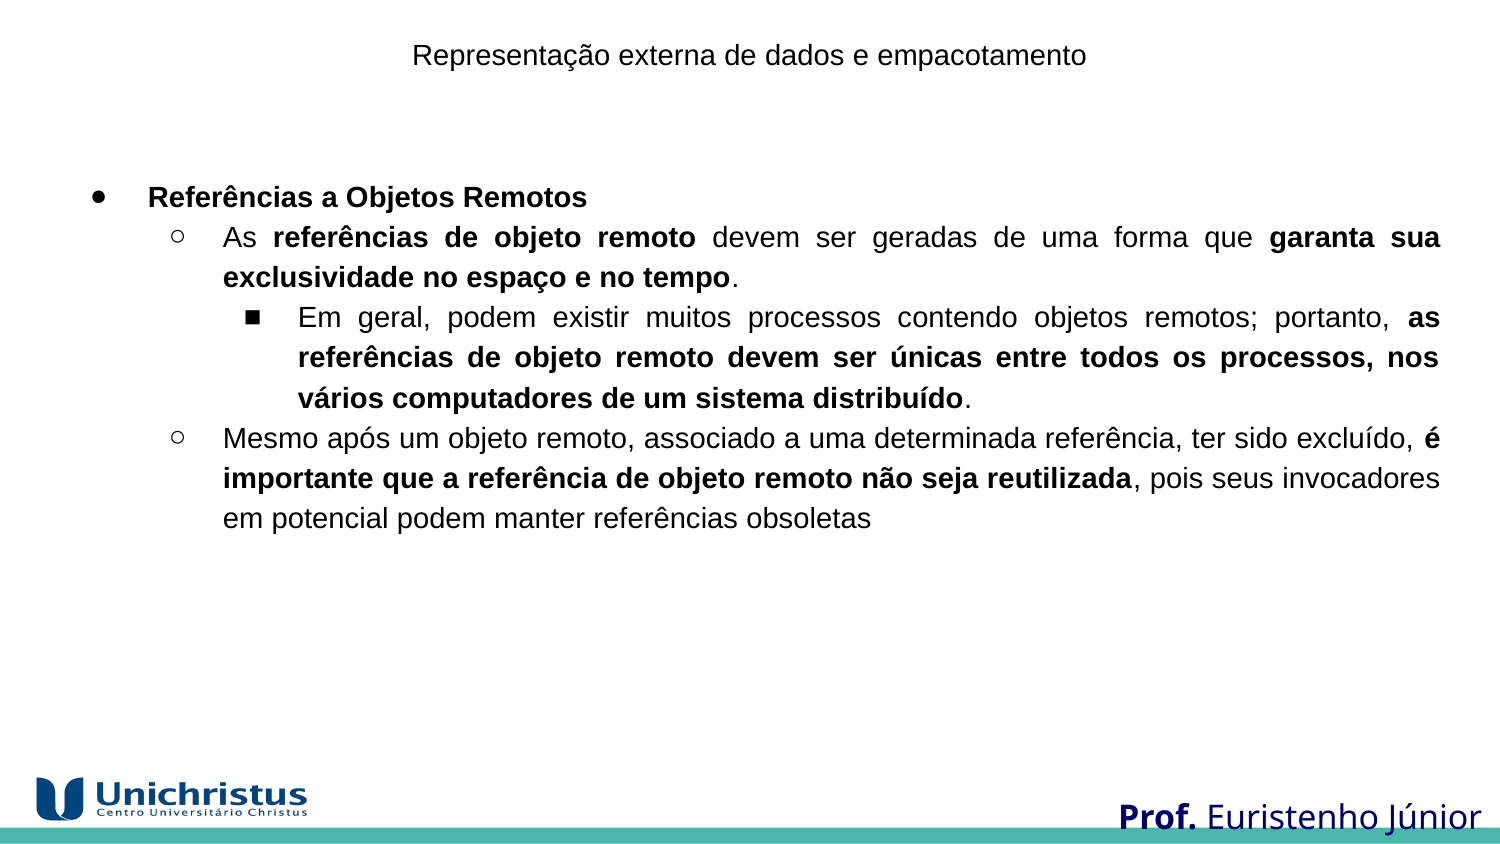

# Representação externa de dados e empacotamento
Referências a Objetos Remotos
As referências de objeto remoto devem ser geradas de uma forma que garanta sua exclusividade no espaço e no tempo.
Em geral, podem existir muitos processos contendo objetos remotos; portanto, as referências de objeto remoto devem ser únicas entre todos os processos, nos vários computadores de um sistema distribuído.
Mesmo após um objeto remoto, associado a uma determinada referência, ter sido excluído, é importante que a referência de objeto remoto não seja reutilizada, pois seus invocadores em potencial podem manter referências obsoletas